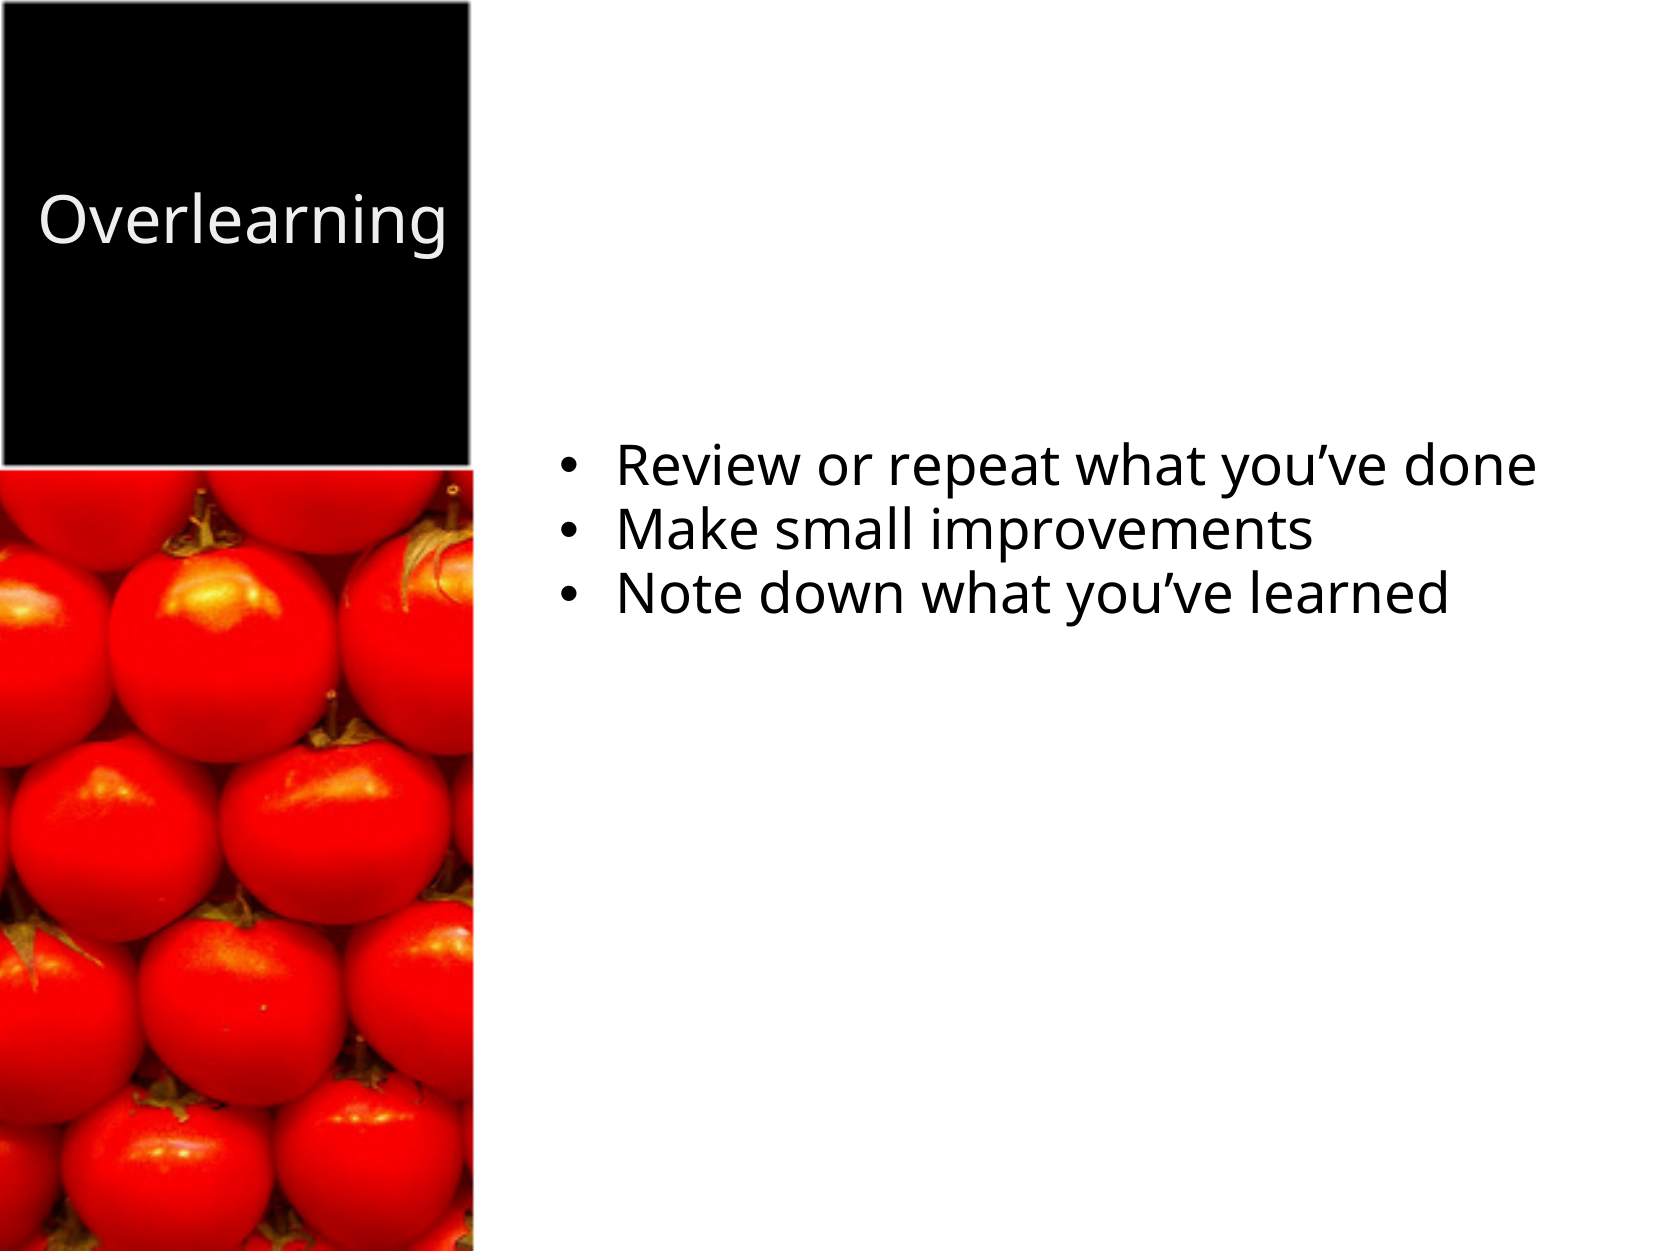

# Overlearning
Review or repeat what you’ve done
Make small improvements
Note down what you’ve learned